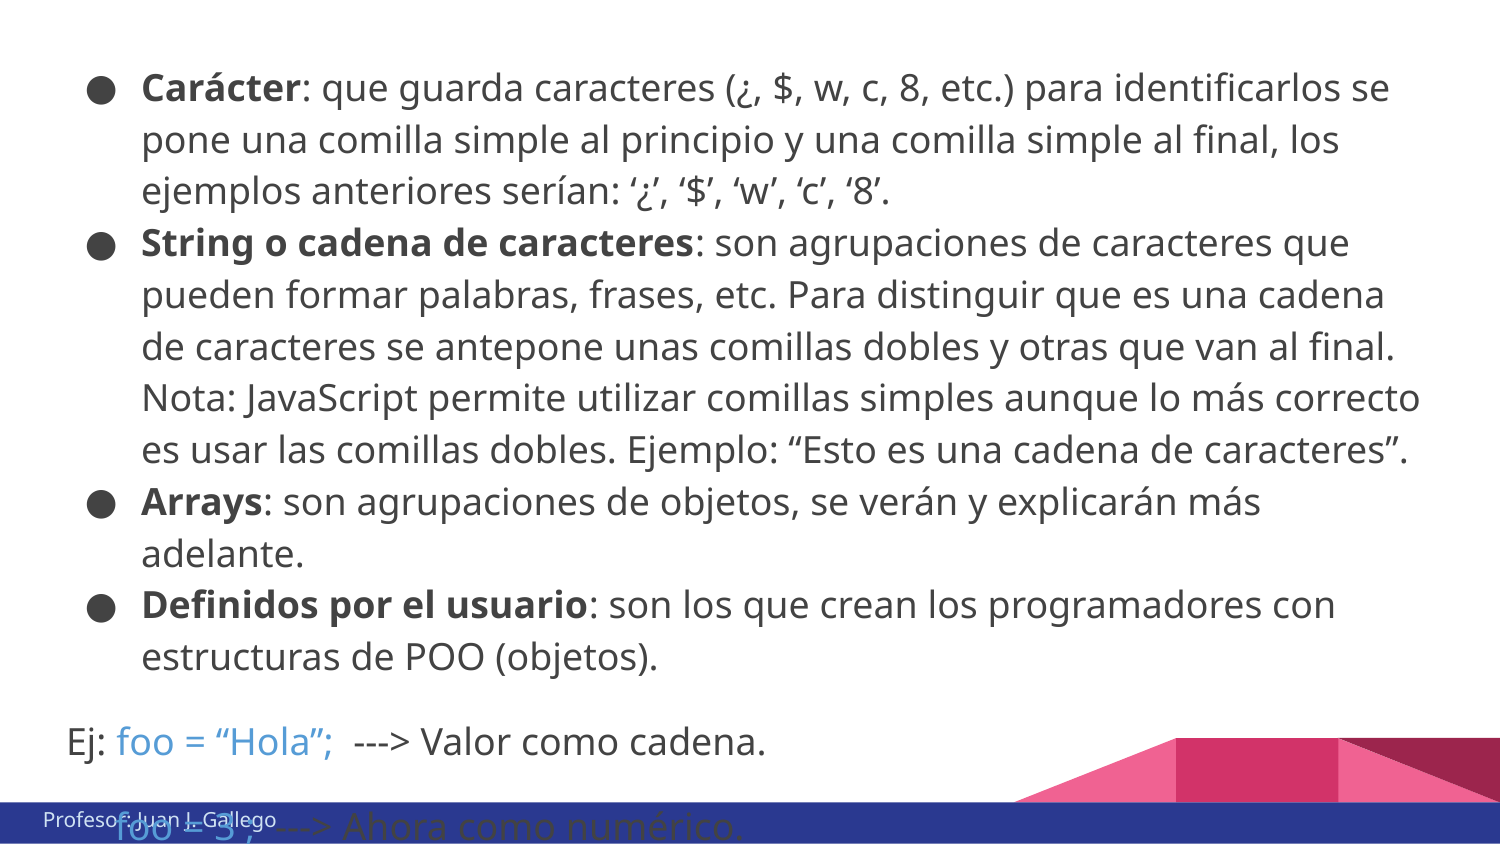

# Carácter: que guarda caracteres (¿, $, w, c, 8, etc.) para identificarlos se pone una comilla simple al principio y una comilla simple al final, los ejemplos anteriores serían: ‘¿’, ‘$’, ‘w’, ‘c’, ‘8’.
String o cadena de caracteres: son agrupaciones de caracteres que pueden formar palabras, frases, etc. Para distinguir que es una cadena de caracteres se antepone unas comillas dobles y otras que van al final. Nota: JavaScript permite utilizar comillas simples aunque lo más correcto es usar las comillas dobles. Ejemplo: “Esto es una cadena de caracteres”.
Arrays: son agrupaciones de objetos, se verán y explicarán más adelante.
Definidos por el usuario: son los que crean los programadores con estructuras de POO (objetos).
Ej: foo = “Hola”; ---> Valor como cadena.
 foo = 3 ; ---> Ahora como numérico.